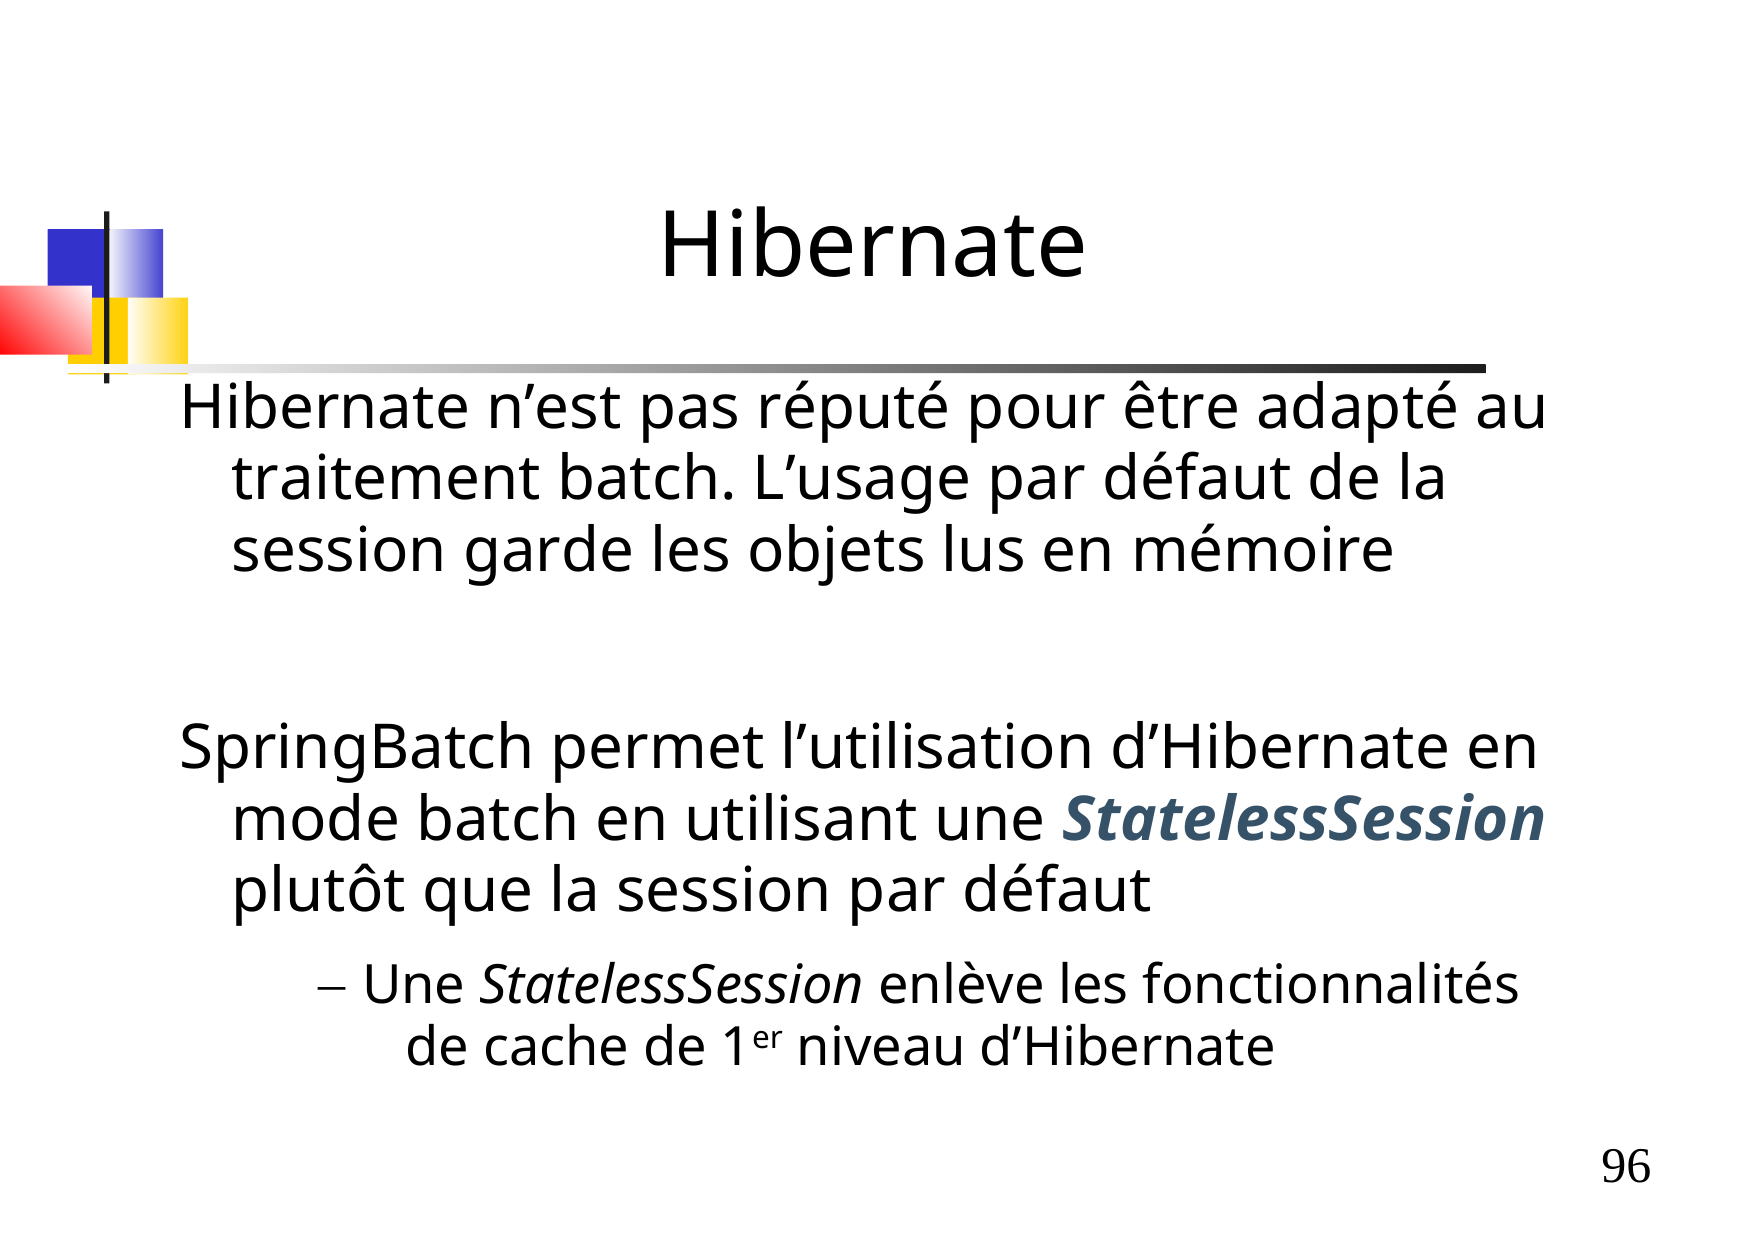

# Hibernate
Hibernate n’est pas réputé pour être adapté au traitement batch. L’usage par défaut de la session garde les objets lus en mémoire
SpringBatch permet l’utilisation d’Hibernate en mode batch en utilisant une StatelessSession plutôt que la session par défaut
Une StatelessSession enlève les fonctionnalités de cache de 1er niveau d’Hibernate